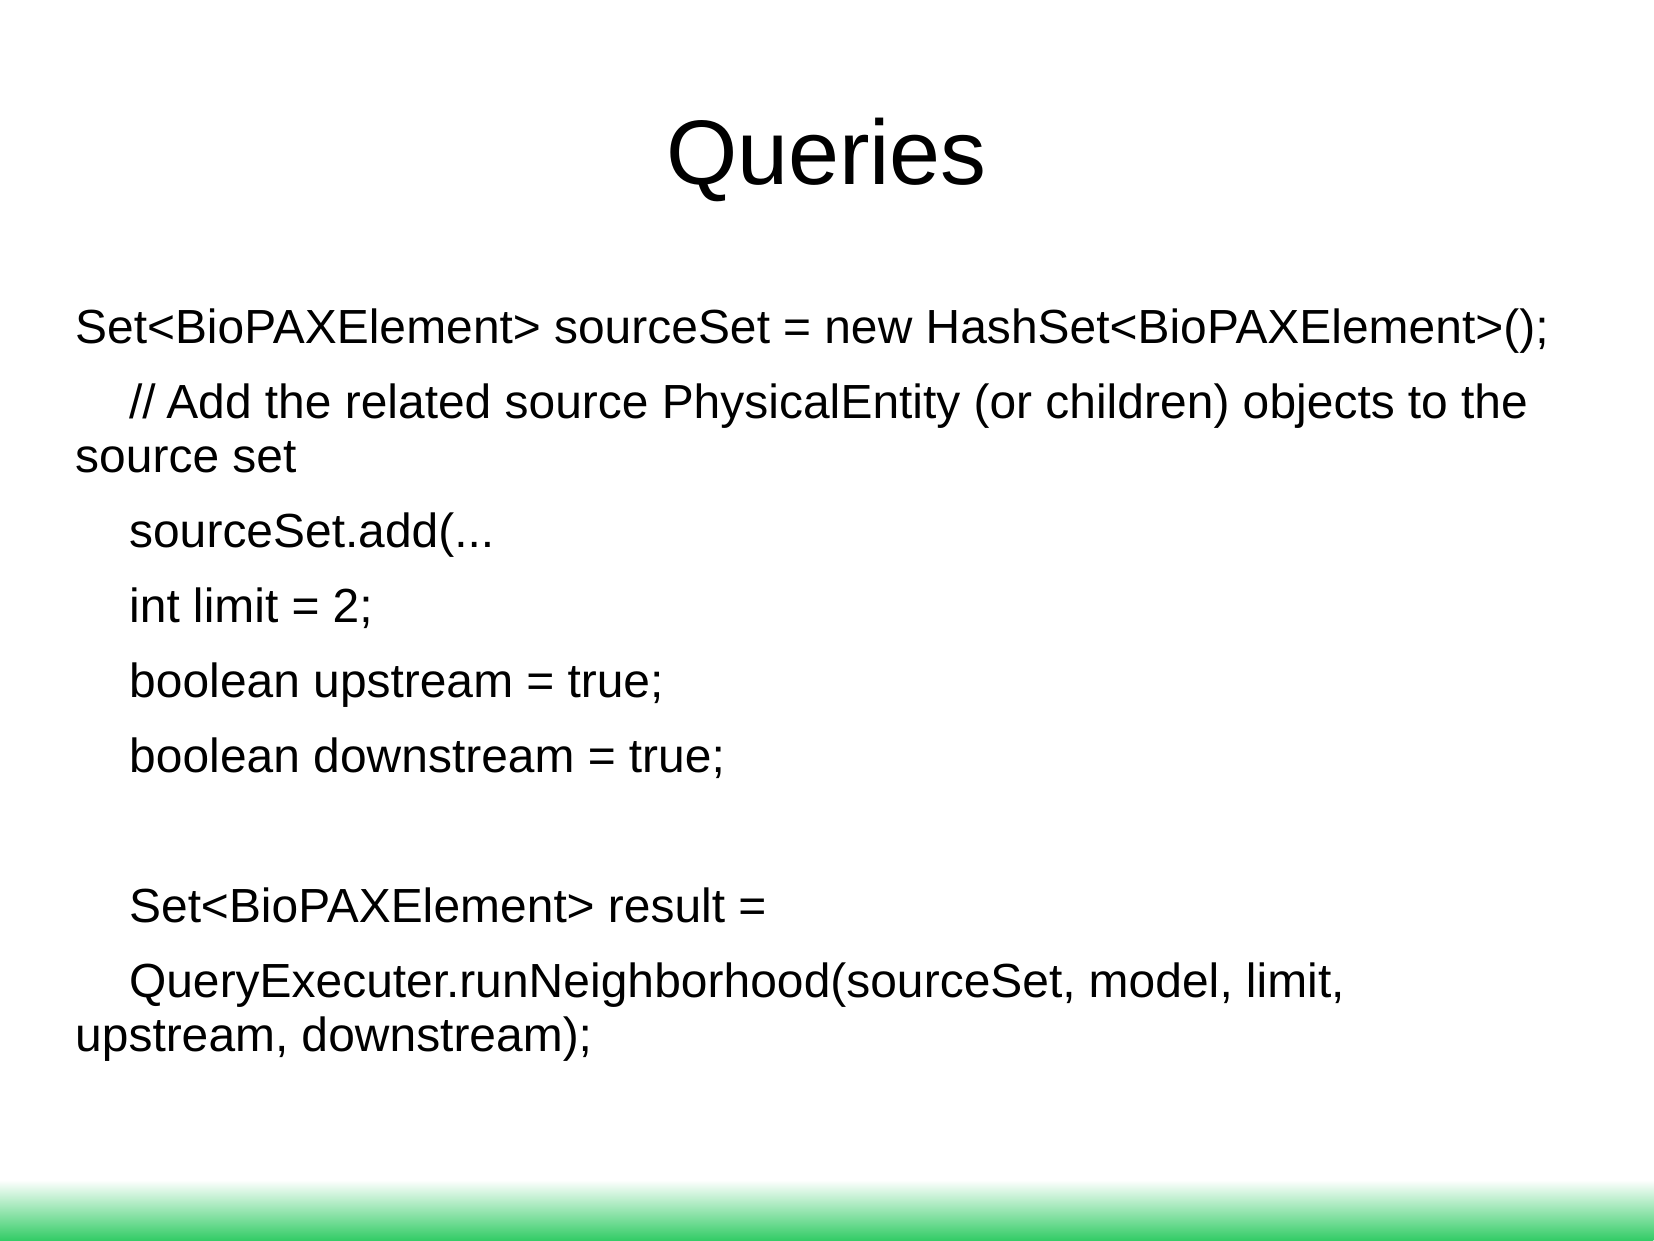

# Queries
Set<BioPAXElement> sourceSet = new HashSet<BioPAXElement>();
	// Add the related source PhysicalEntity (or children) objects to the source set
	sourceSet.add(...
	int limit = 2;
	boolean upstream = true;
	boolean downstream = true;
	Set<BioPAXElement> result =
	QueryExecuter.runNeighborhood(sourceSet, model, limit, upstream, downstream);